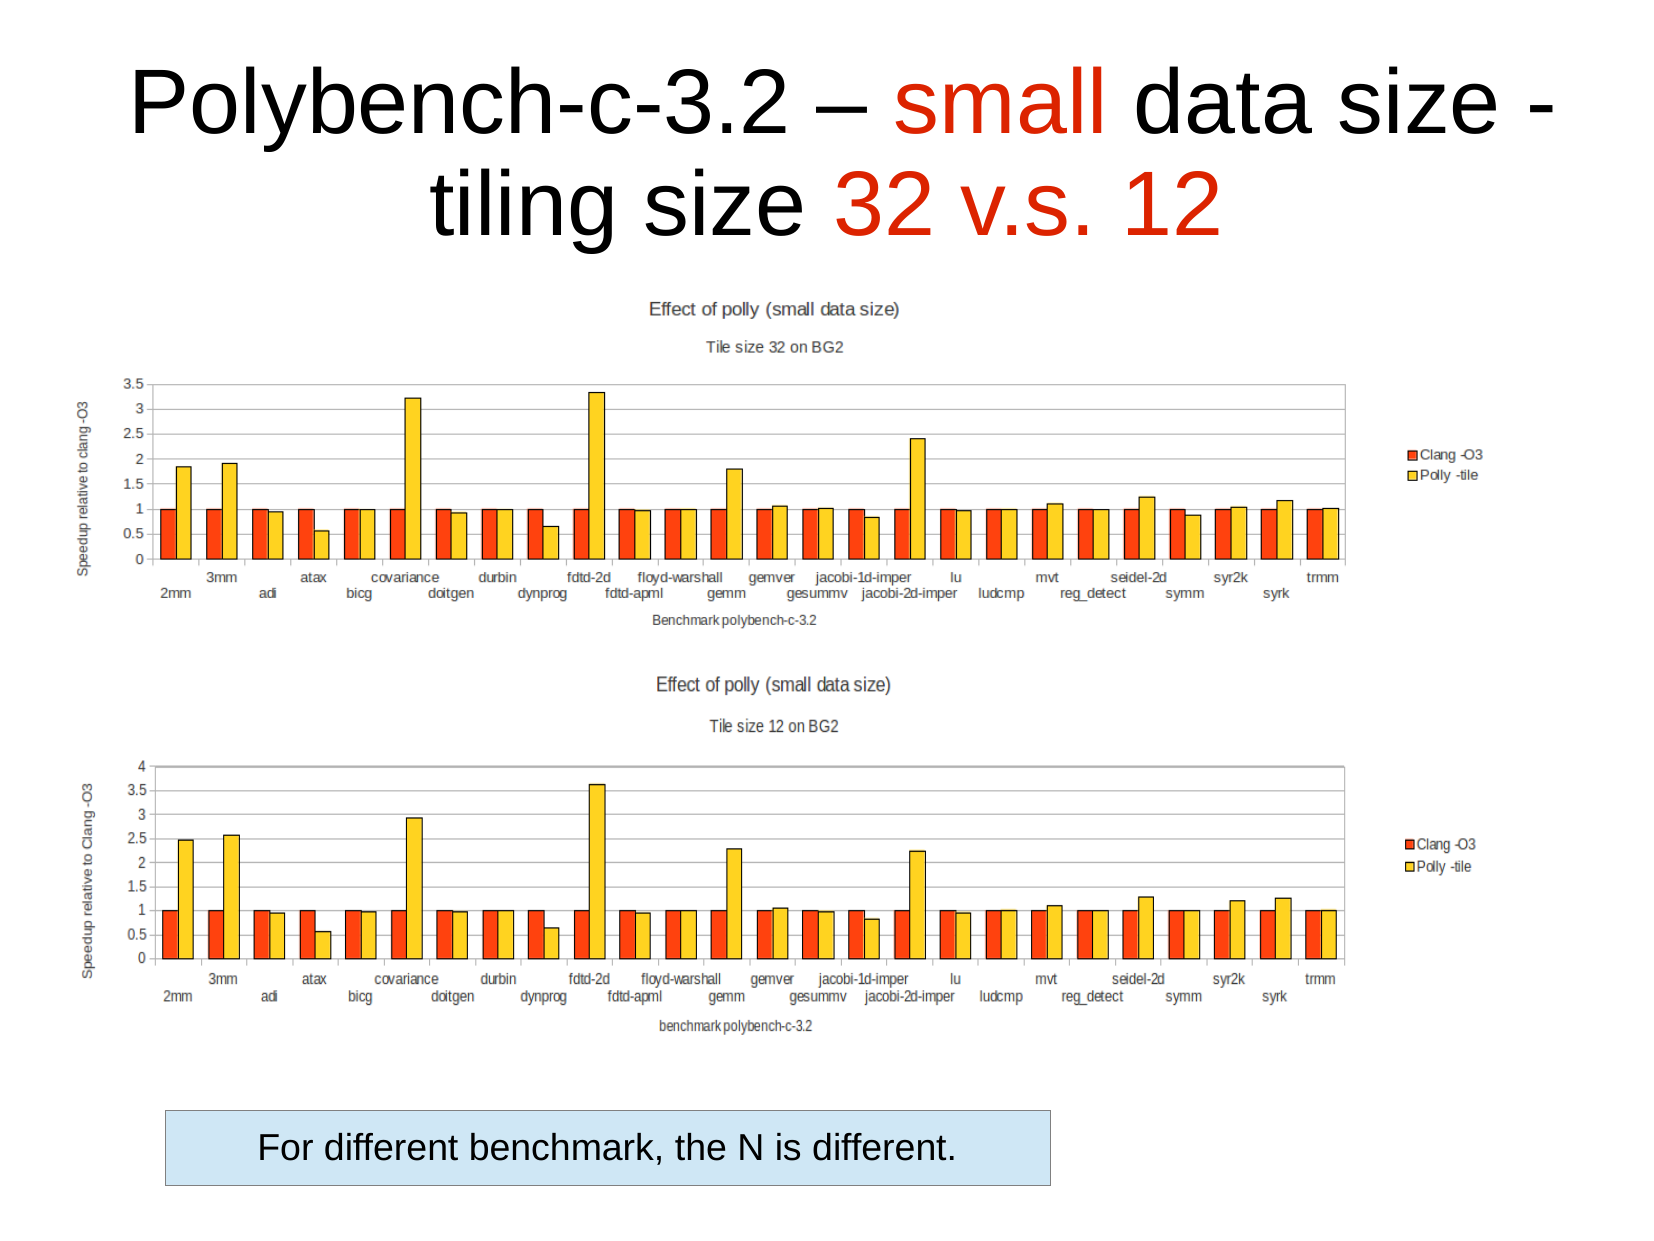

# Polybench-c-3.2 – small data size - tiling size 32 v.s. 12
For different benchmark, the N is different.